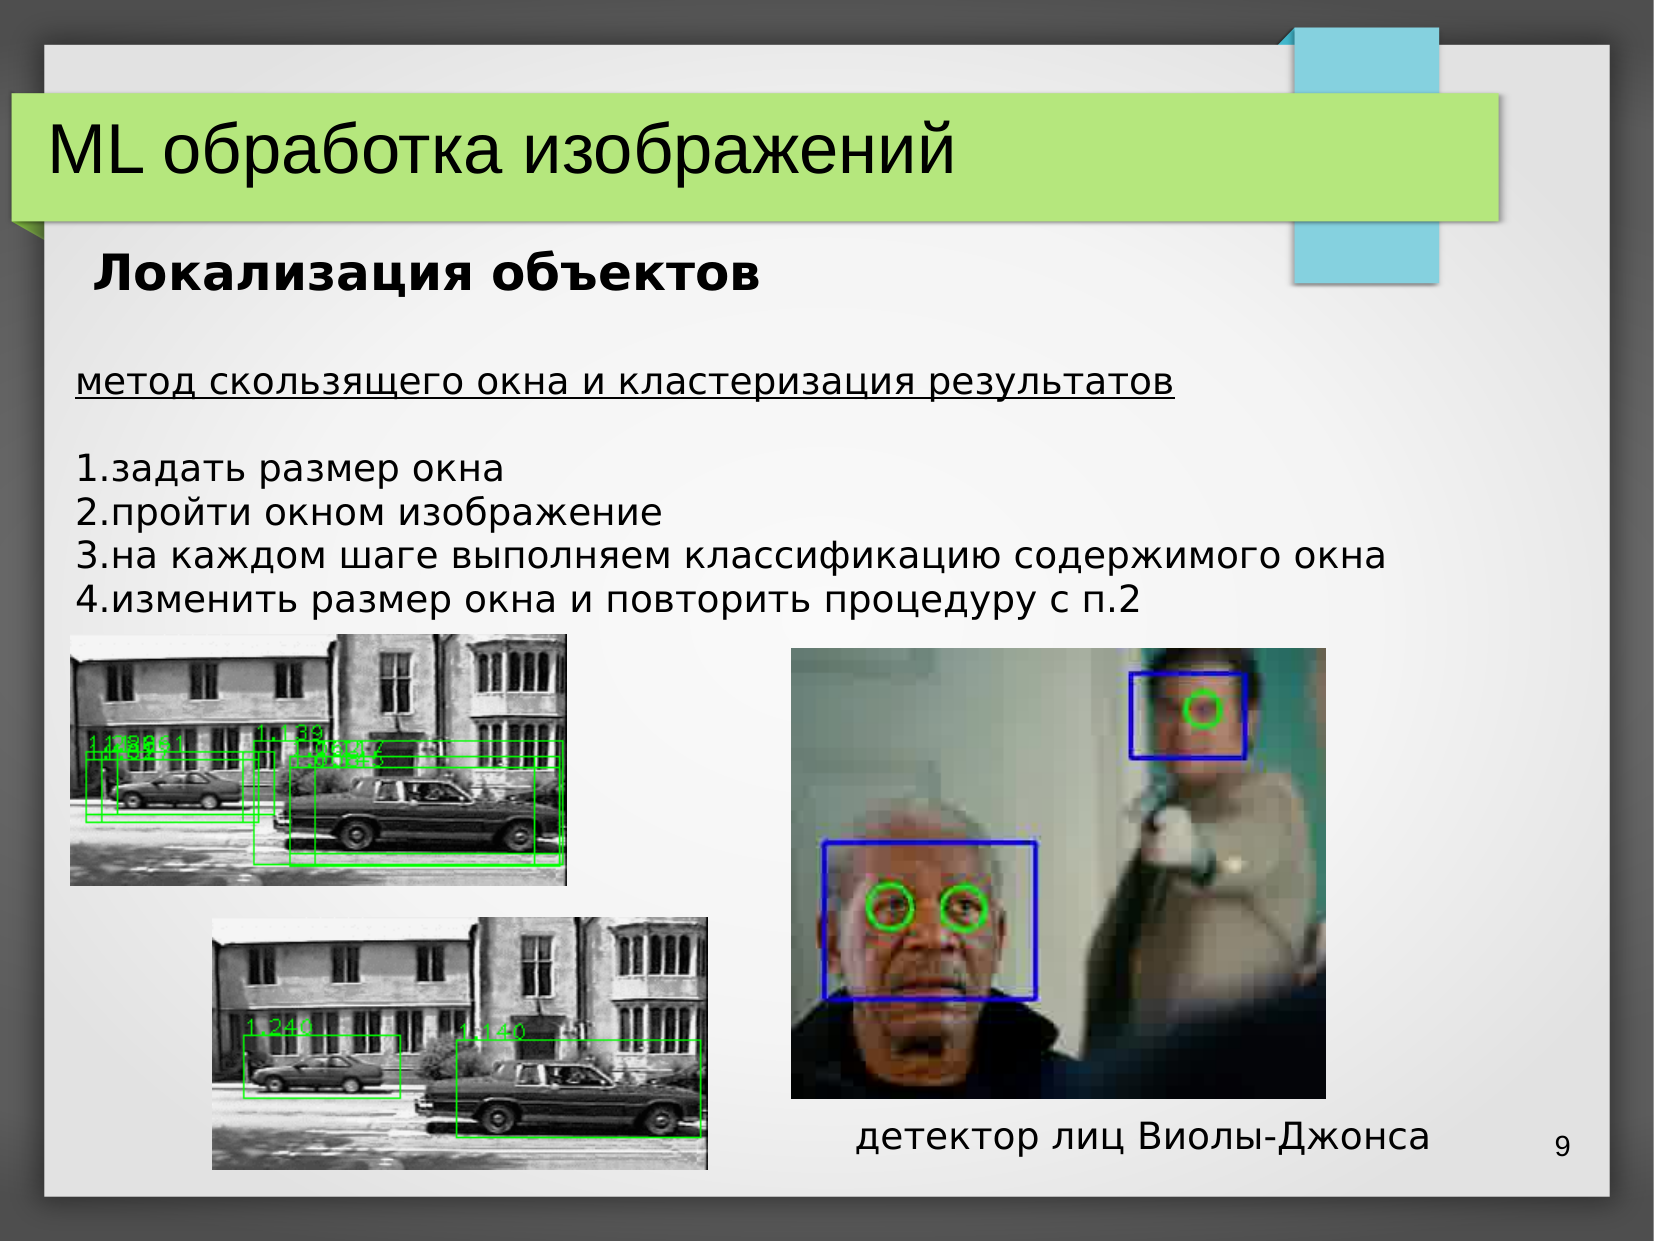

# ML обработка изображений
 Локализация объектов
метод скользящего окна и кластеризация результатов
1.задать размер окна
2.пройти окном изображение
3.на каждом шаге выполняем классификацию содержимого окна
4.изменить размер окна и повторить процедуру с п.2
детектор лиц Виолы-Джонса
9